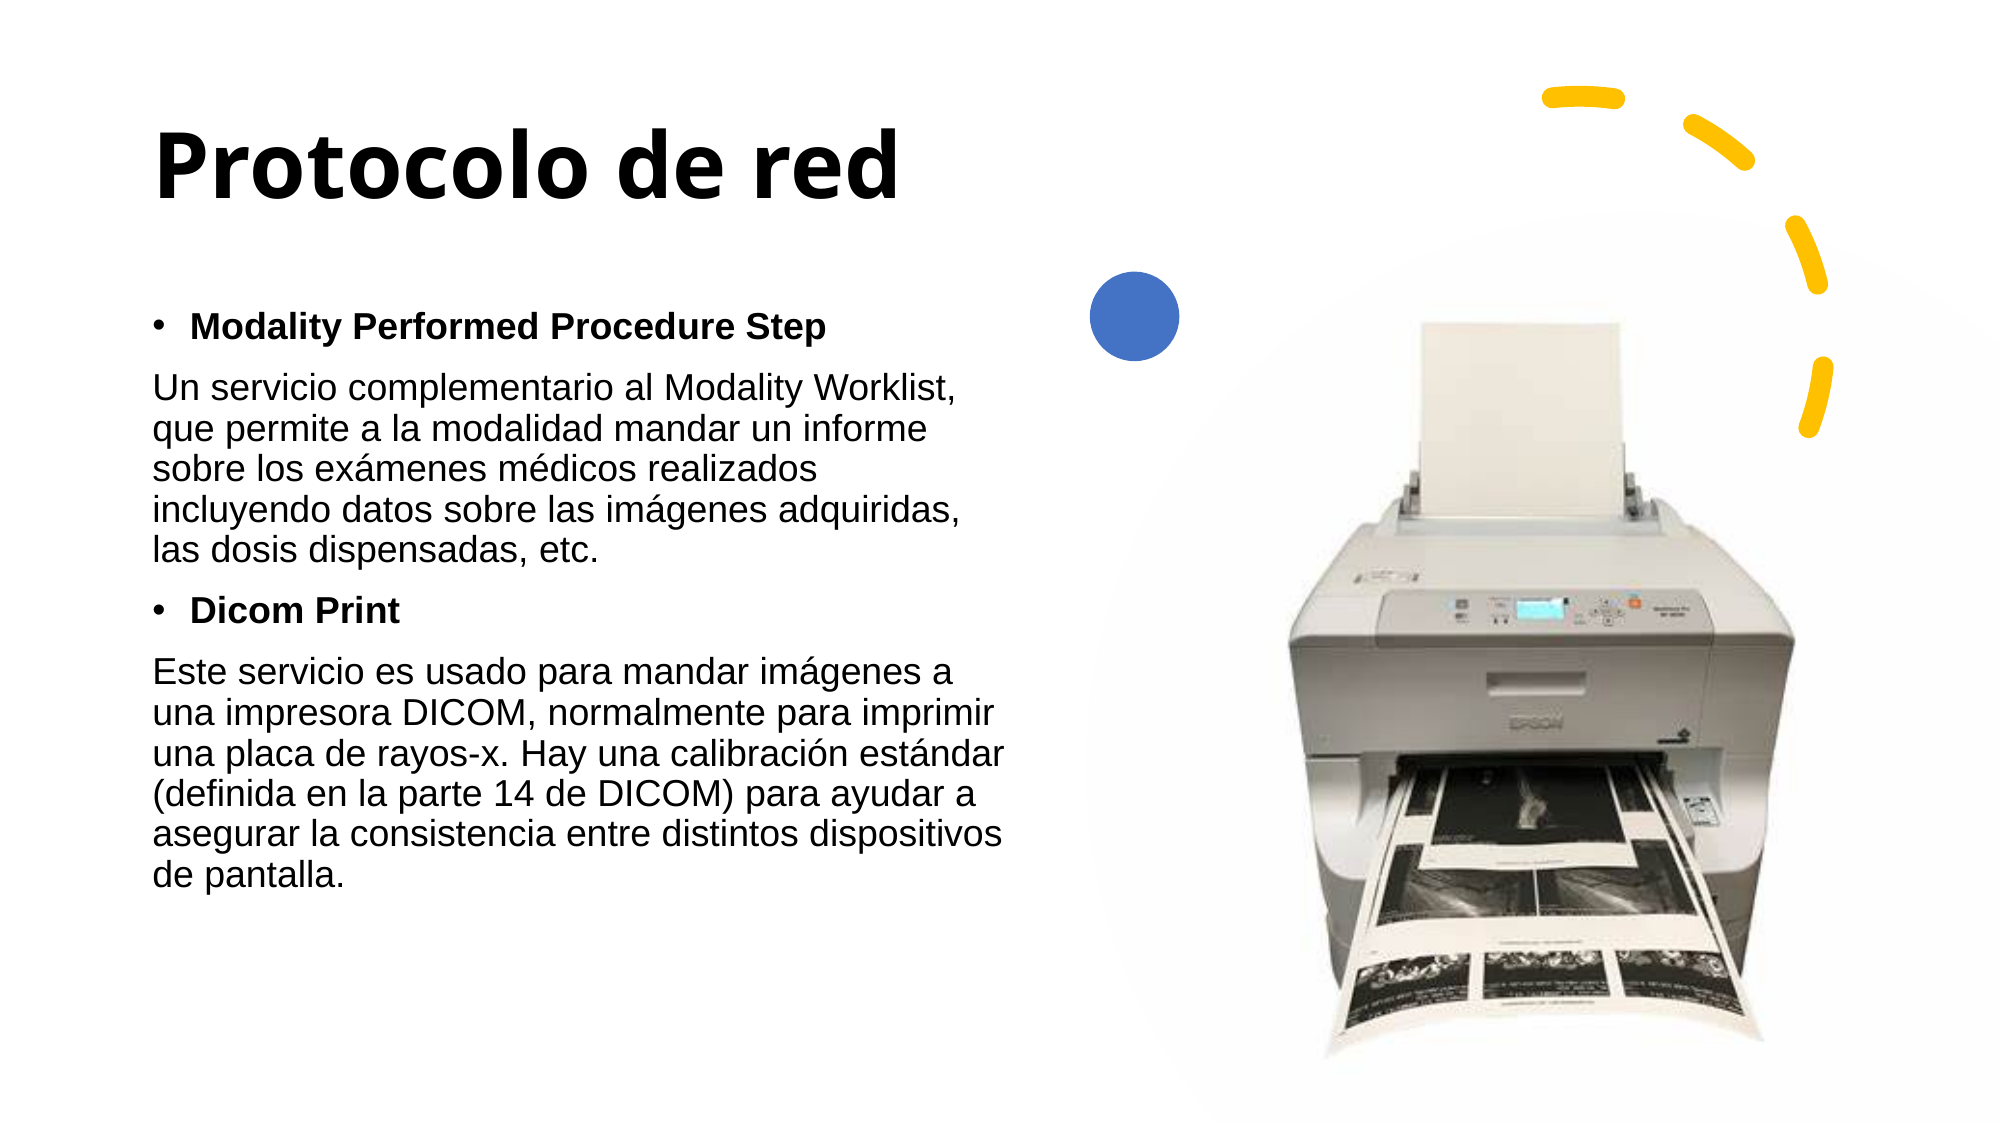

# Protocolo de red
Modality Performed Procedure Step
Un servicio complementario al Modality Worklist, que permite a la modalidad mandar un informe sobre los exámenes médicos realizados incluyendo datos sobre las imágenes adquiridas, las dosis dispensadas, etc.
Dicom Print
Este servicio es usado para mandar imágenes a una impresora DICOM, normalmente para imprimir una placa de rayos-x. Hay una calibración estándar (definida en la parte 14 de DICOM) para ayudar a asegurar la consistencia entre distintos dispositivos de pantalla.